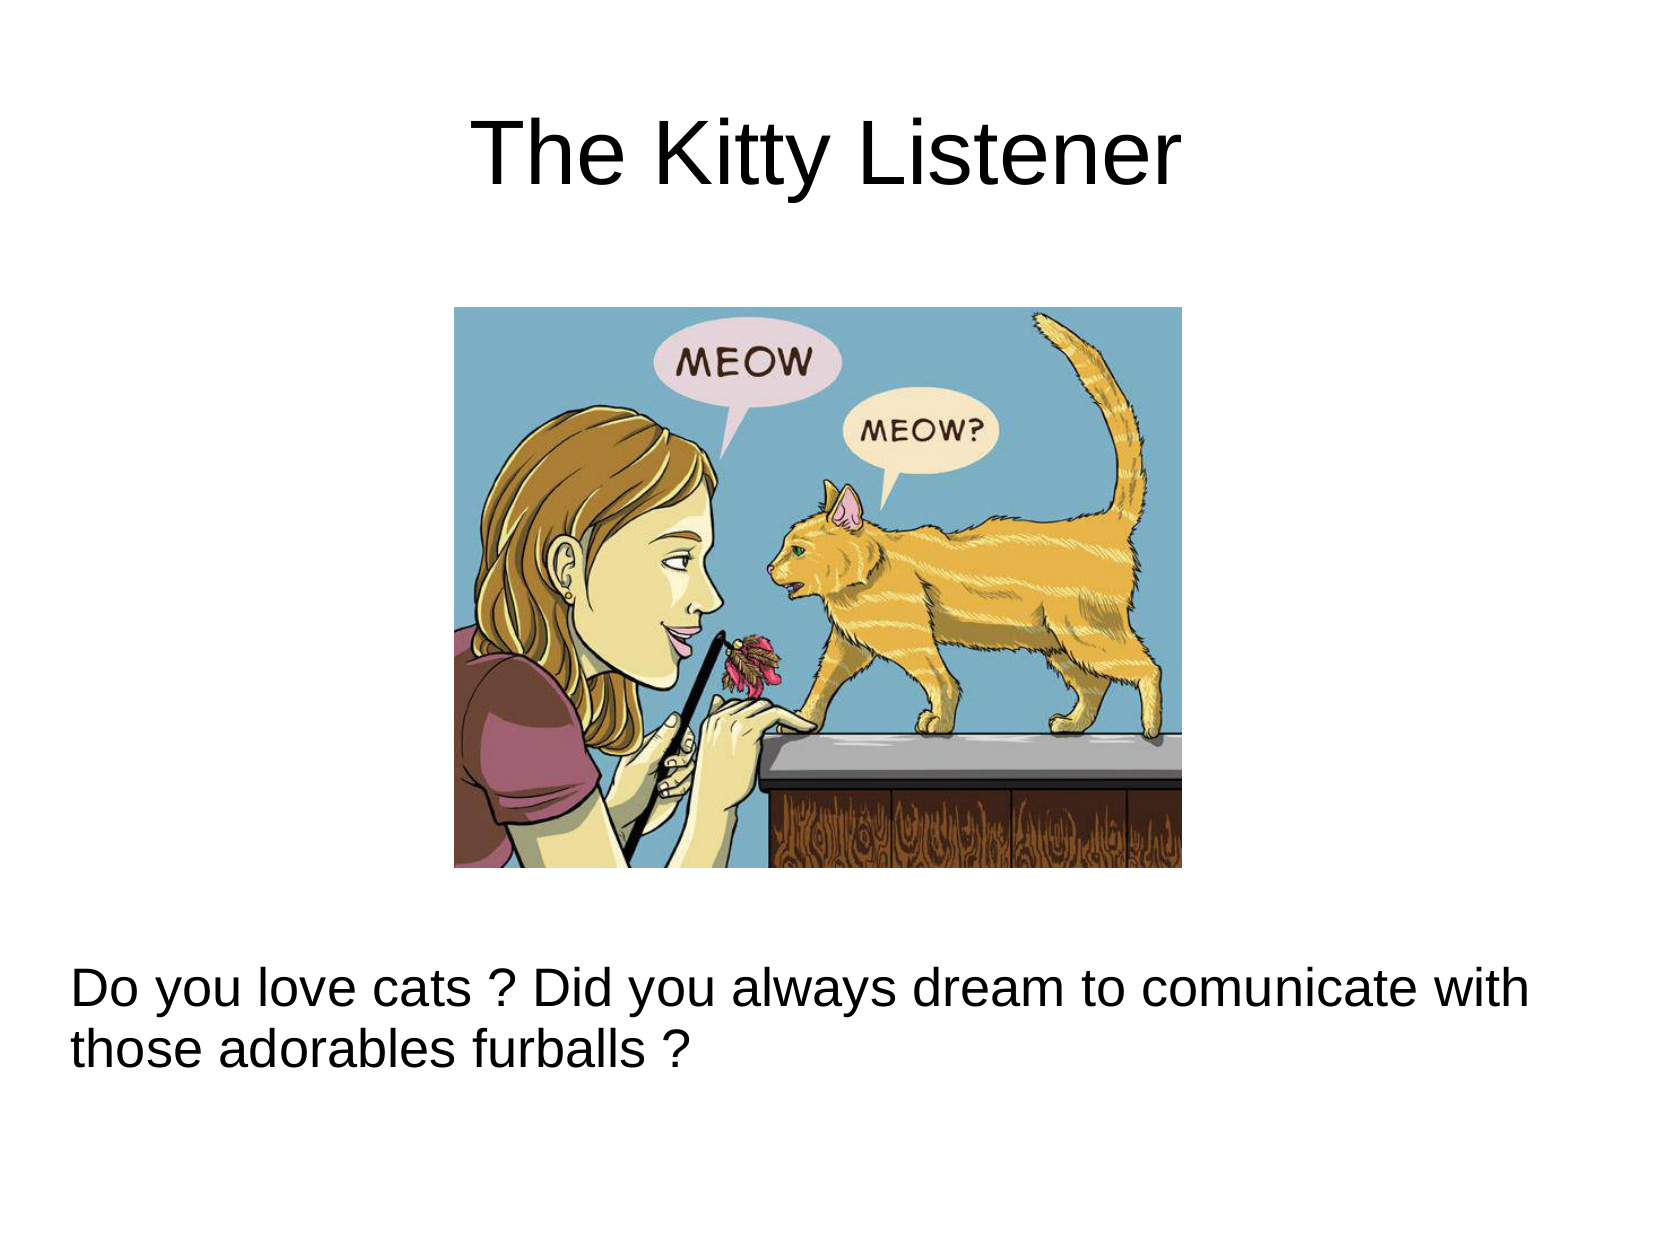

# The Kitty Listener
Do you love cats ? Did you always dream to comunicate with those adorables furballs ?